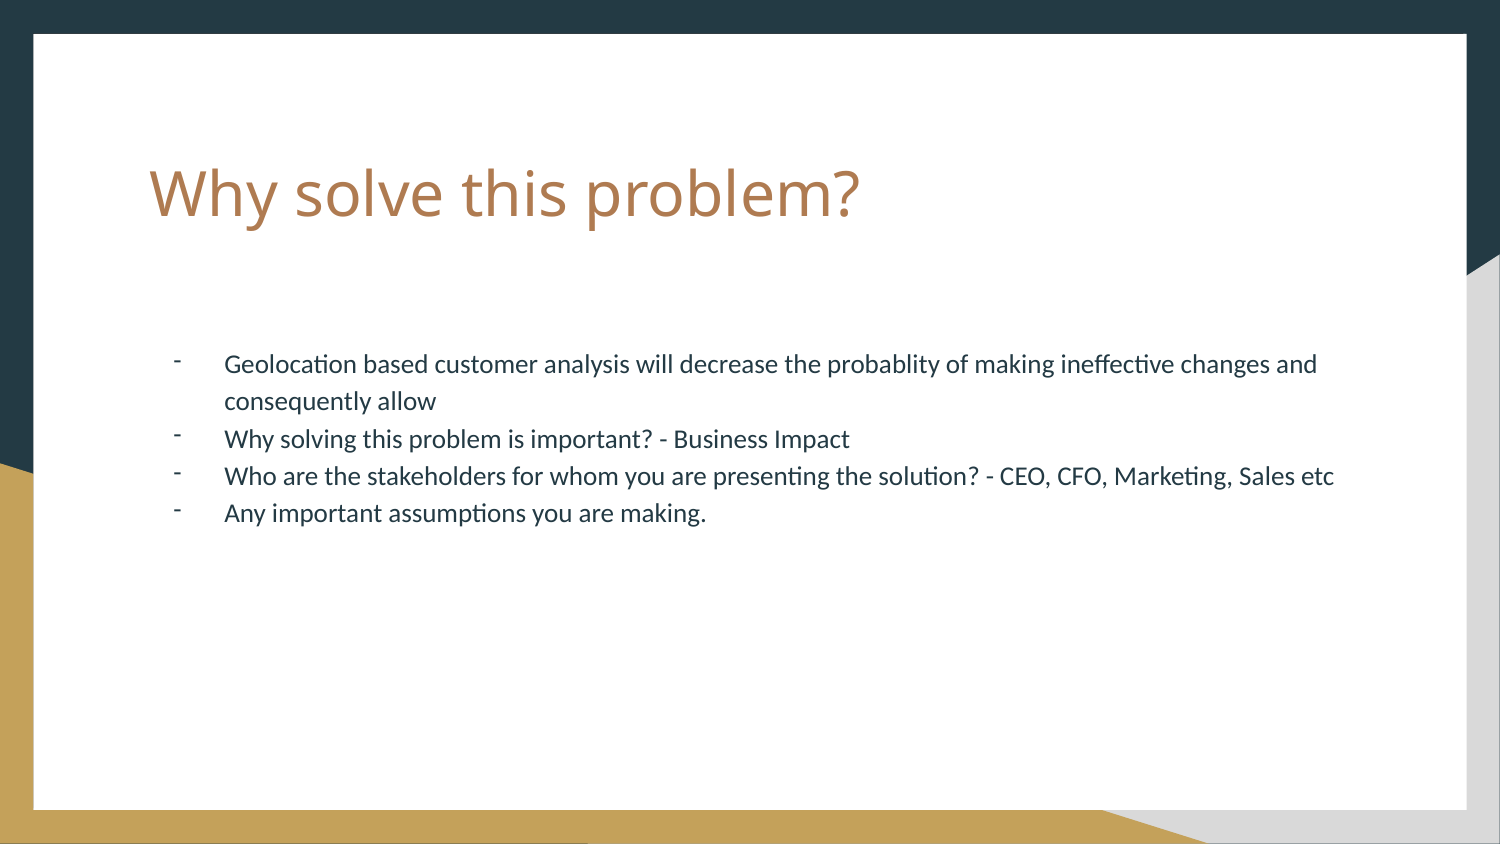

# Why solve this problem?
Geolocation based customer analysis will decrease the probablity of making ineffective changes and consequently allow
Why solving this problem is important? - Business Impact
Who are the stakeholders for whom you are presenting the solution? - CEO, CFO, Marketing, Sales etc
Any important assumptions you are making.